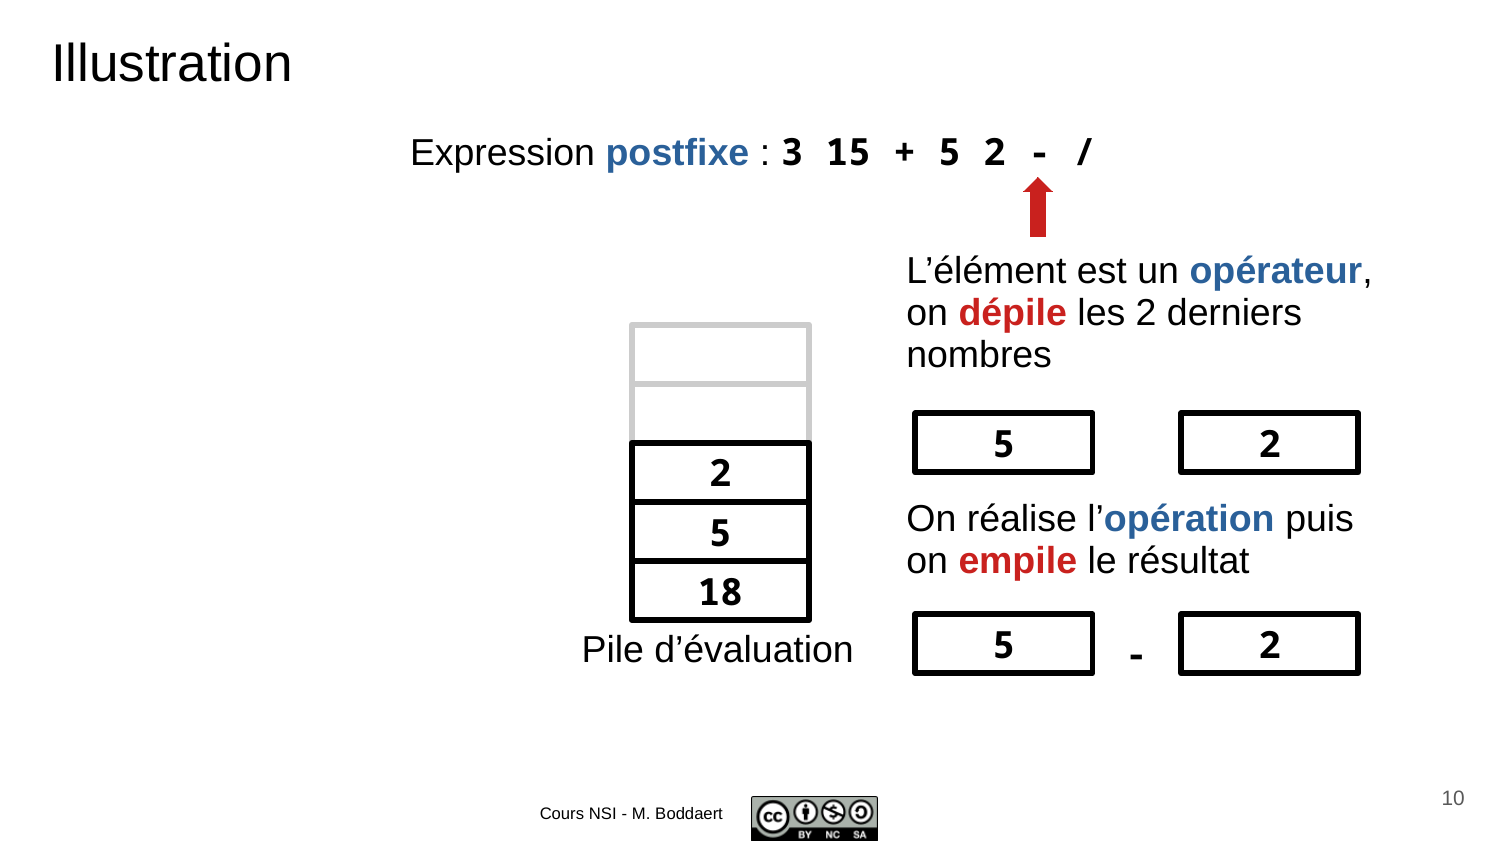

# Illustration
Expression postfixe : 3 15 + 5 2 - /
L’élément est un opérateur, on dépile les 2 derniers nombres
5
2
2
On réalise l’opération puis on empile le résultat
3
5
18
5
2
-
Pile d’évaluation